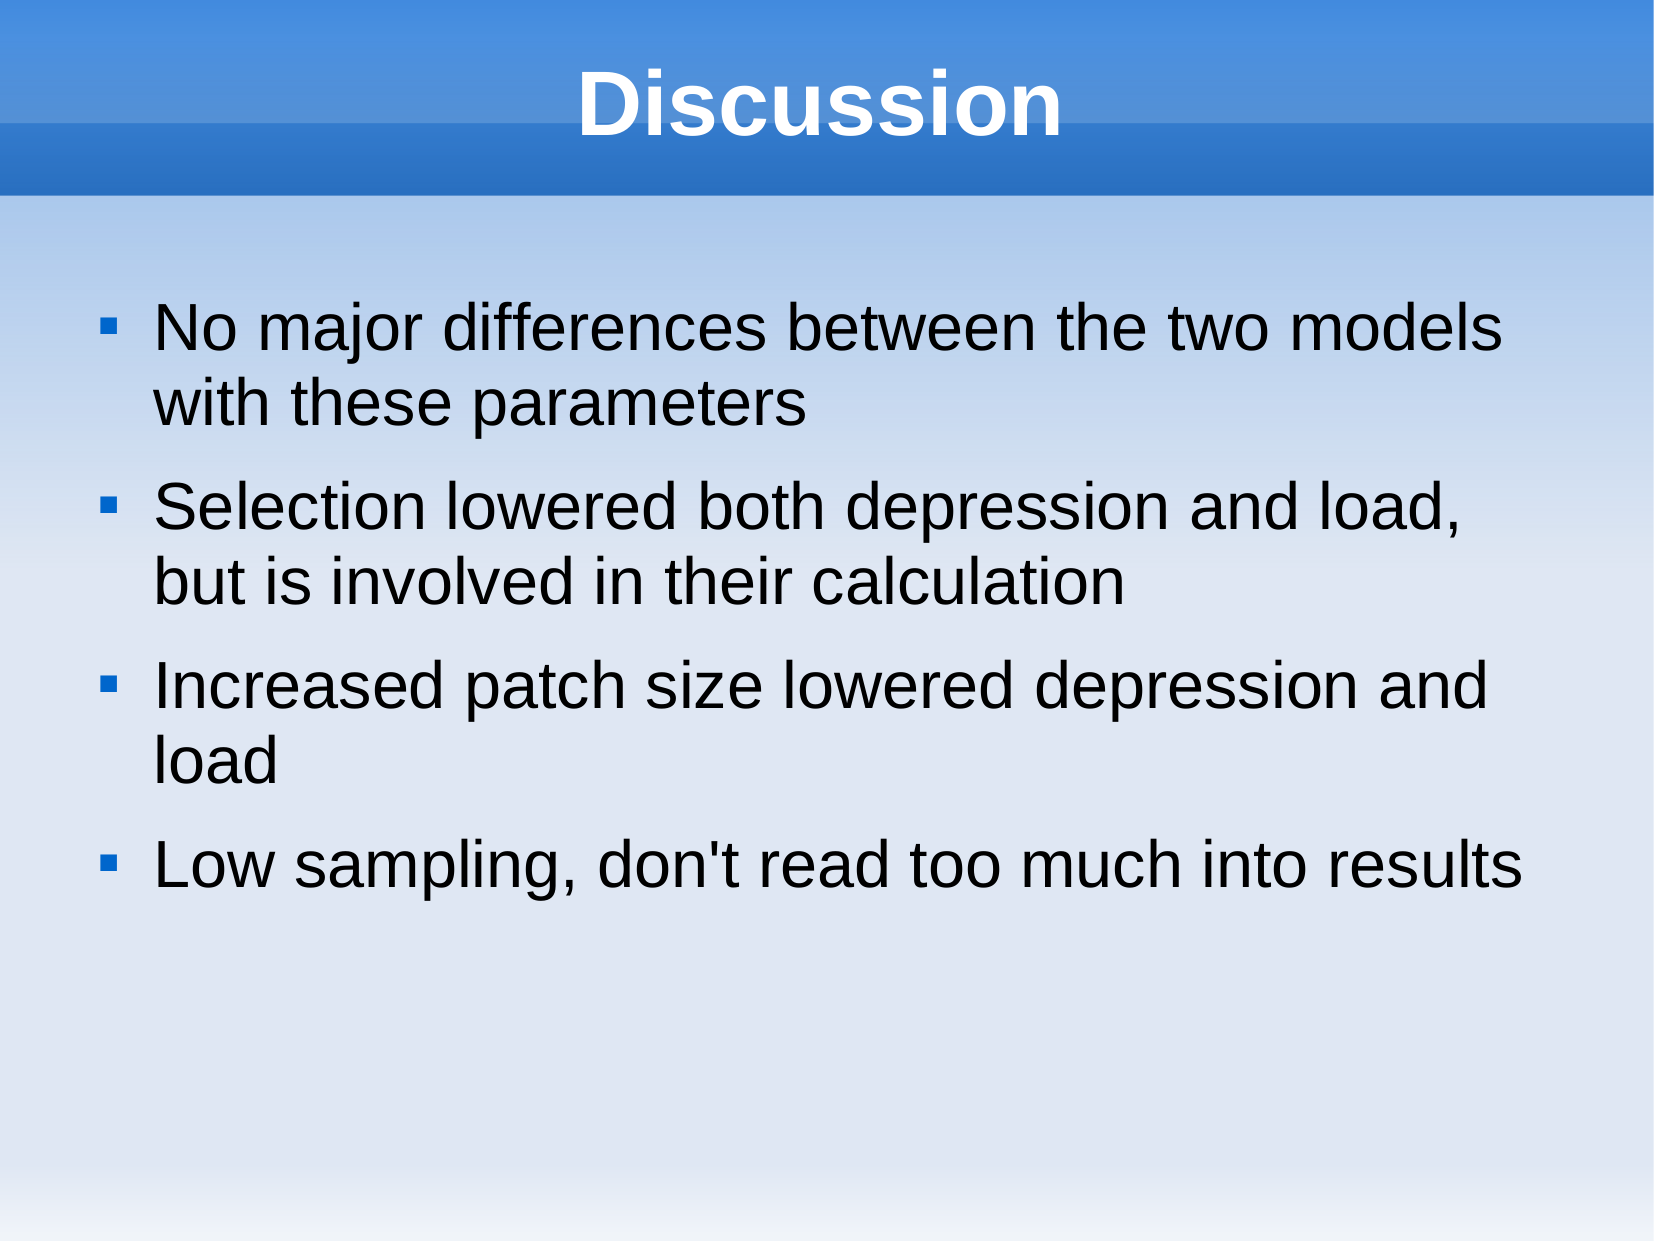

# Discussion
No major differences between the two models with these parameters
Selection lowered both depression and load, but is involved in their calculation
Increased patch size lowered depression and load
Low sampling, don't read too much into results